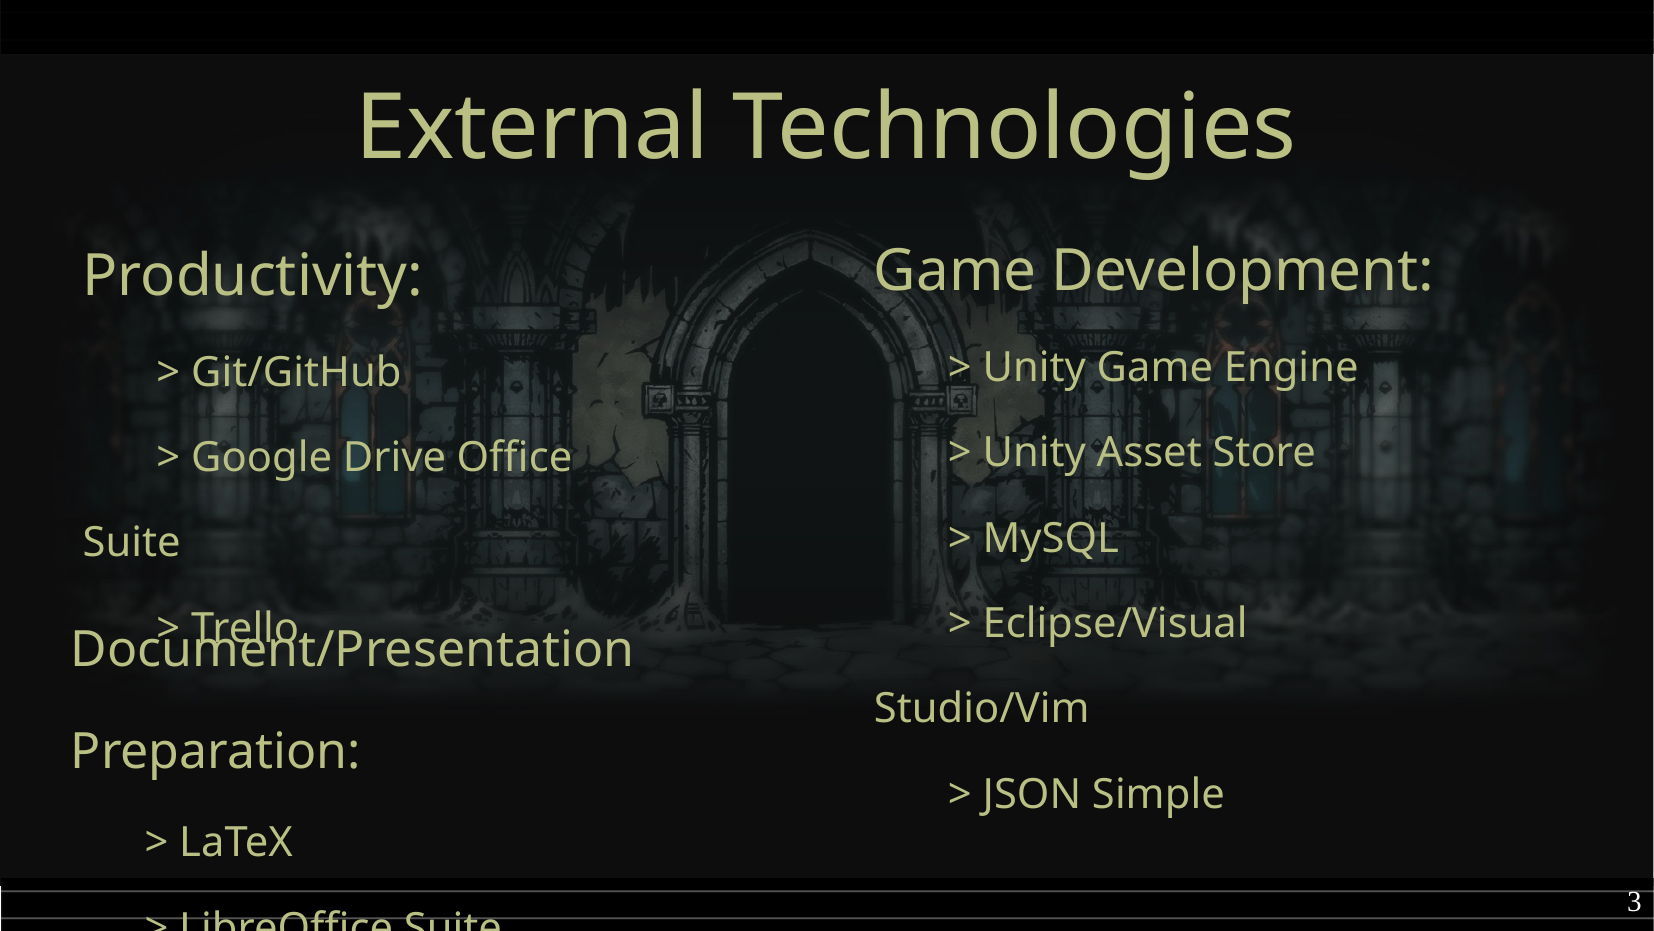

# External Technologies
Game Development:
	> Unity Game Engine
	> Unity Asset Store
	> MySQL
	> Eclipse/Visual Studio/Vim
	> JSON Simple
Productivity:
	> Git/GitHub
	> Google Drive Office Suite
	> Trello
Document/Presentation Preparation:
	> LaTeX
	> LibreOffice Suite